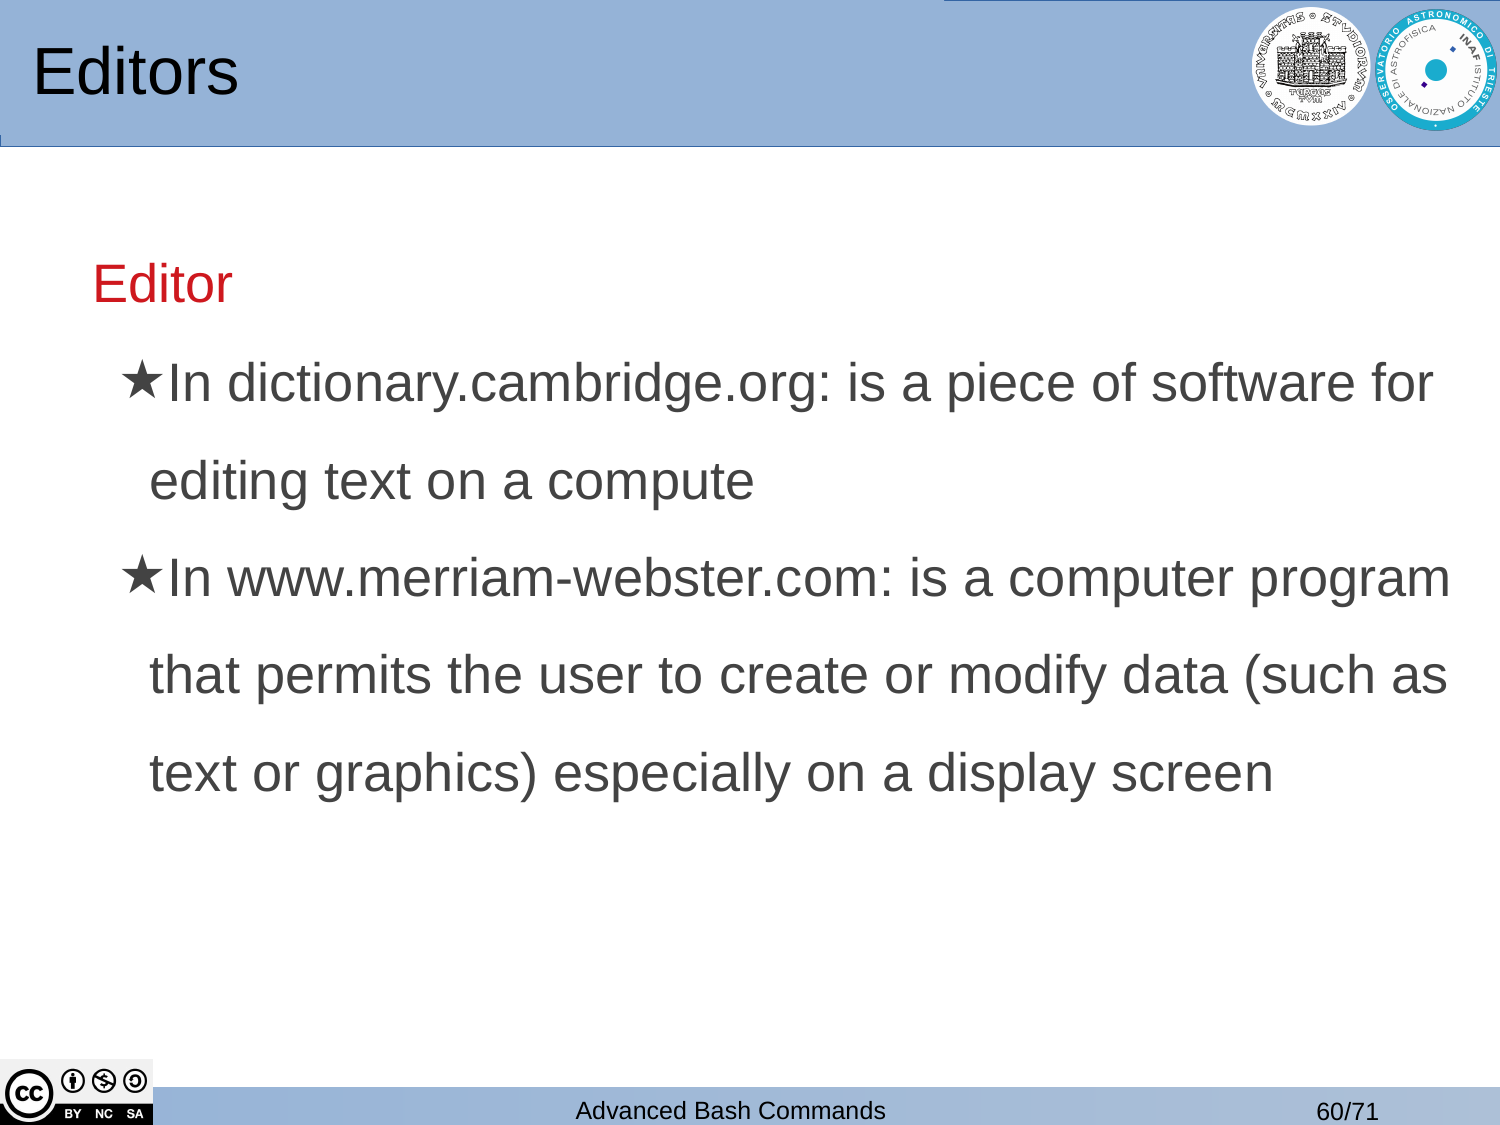

Traditional service delivery
Editors
# Editor
In dictionary.cambridge.org: is a piece of software for editing text on a compute
In www.merriam-webster.com: is a computer program that permits the user to create or modify data (such as text or graphics) especially on a display screen